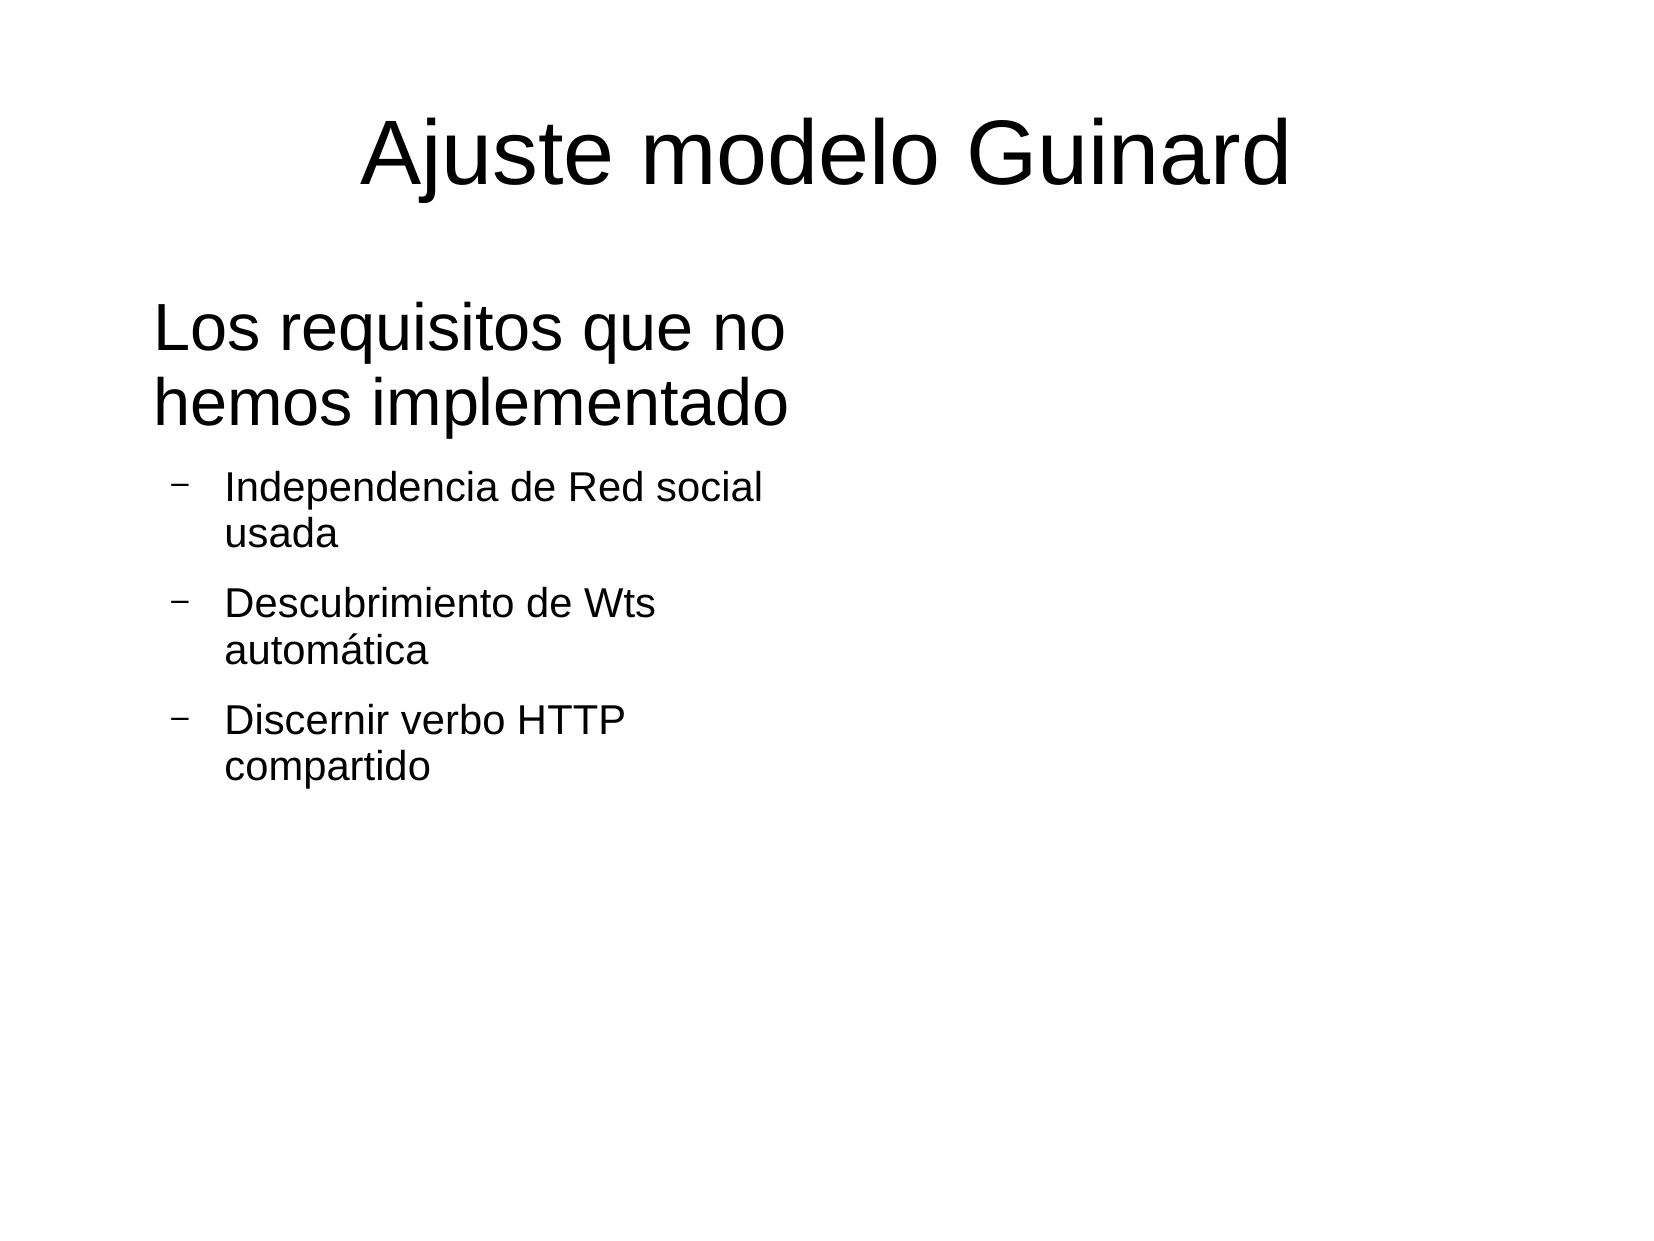

# Ajuste modelo Guinard
Los requisitos que no hemos implementado
Independencia de Red social usada
Descubrimiento de Wts automática
Discernir verbo HTTP compartido